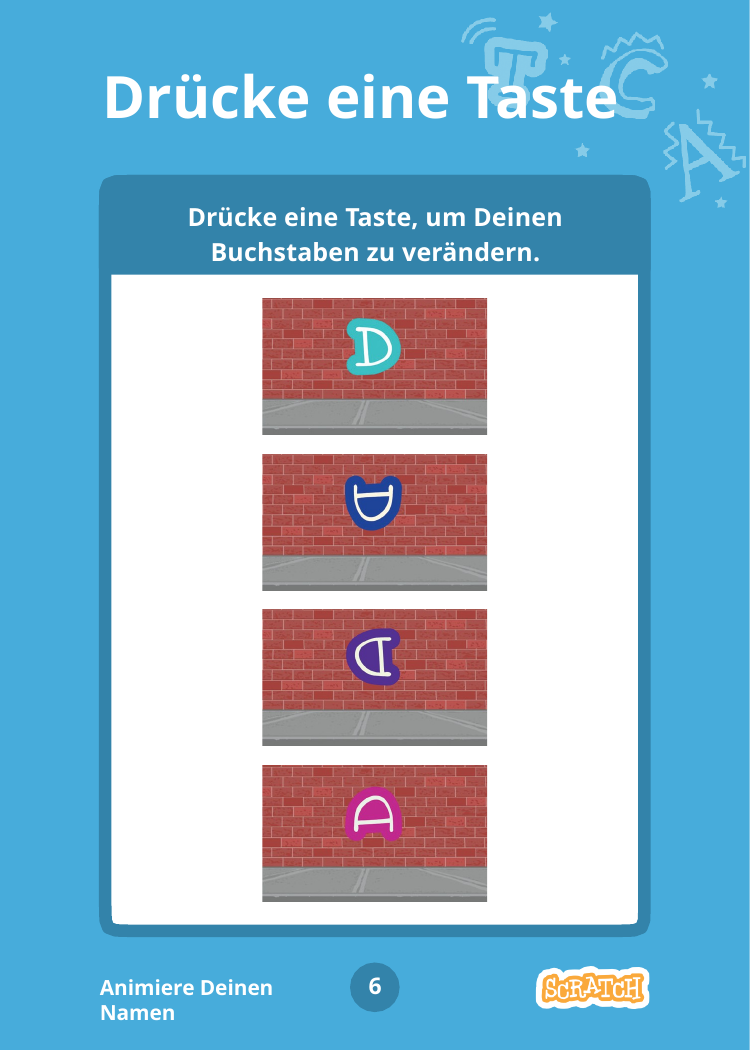

Drücke eine Taste
Drücke eine Taste, um Deinen Buchstaben zu verändern.
6
Animiere Deinen Namen